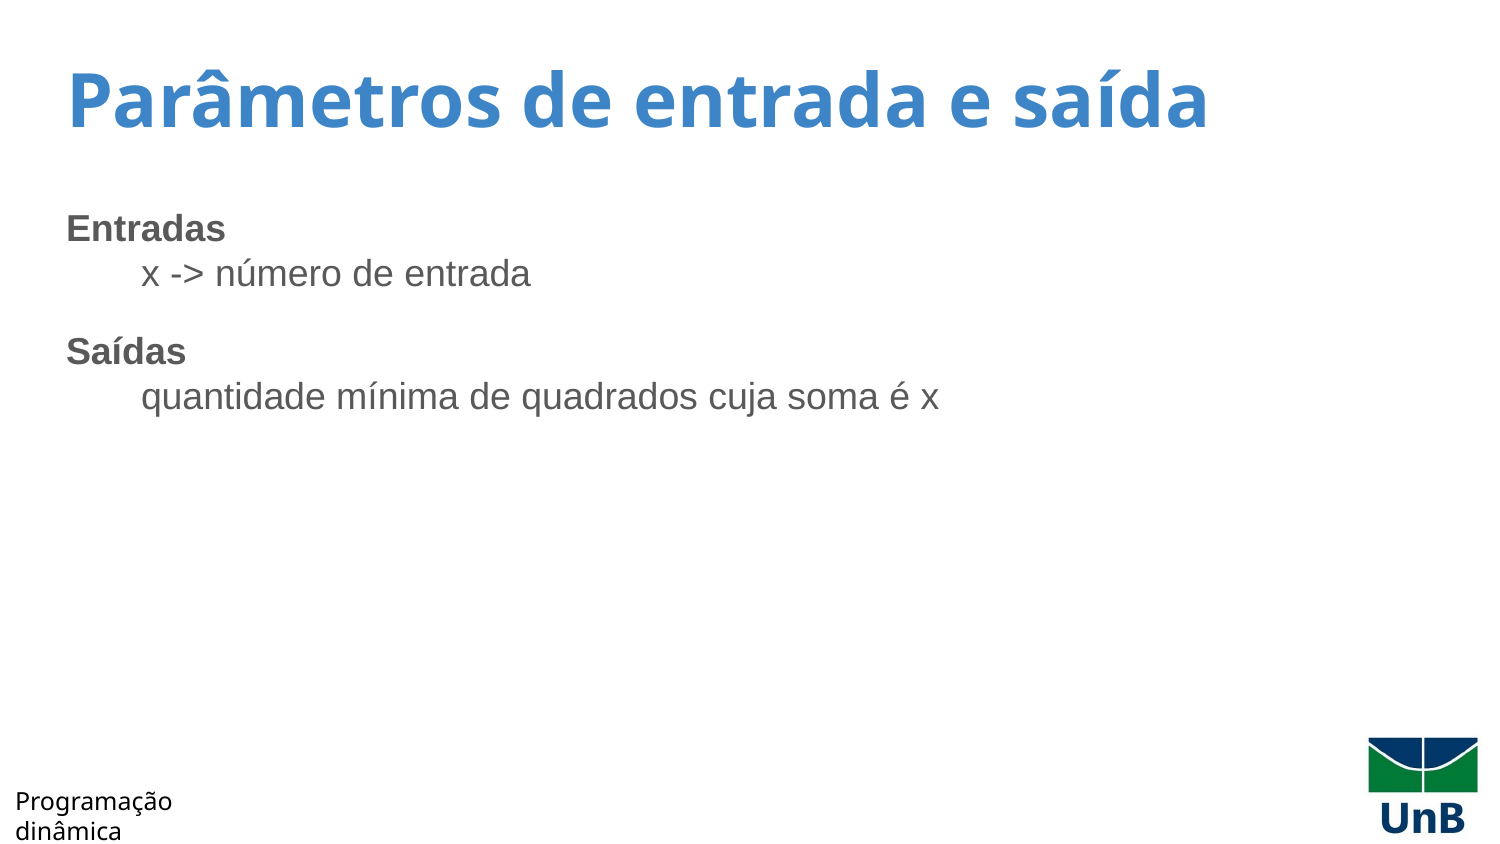

# Parâmetros de entrada e saída
Entradas
	x -> número de entrada
Saídas
	quantidade mínima de quadrados cuja soma é x
Programação dinâmica